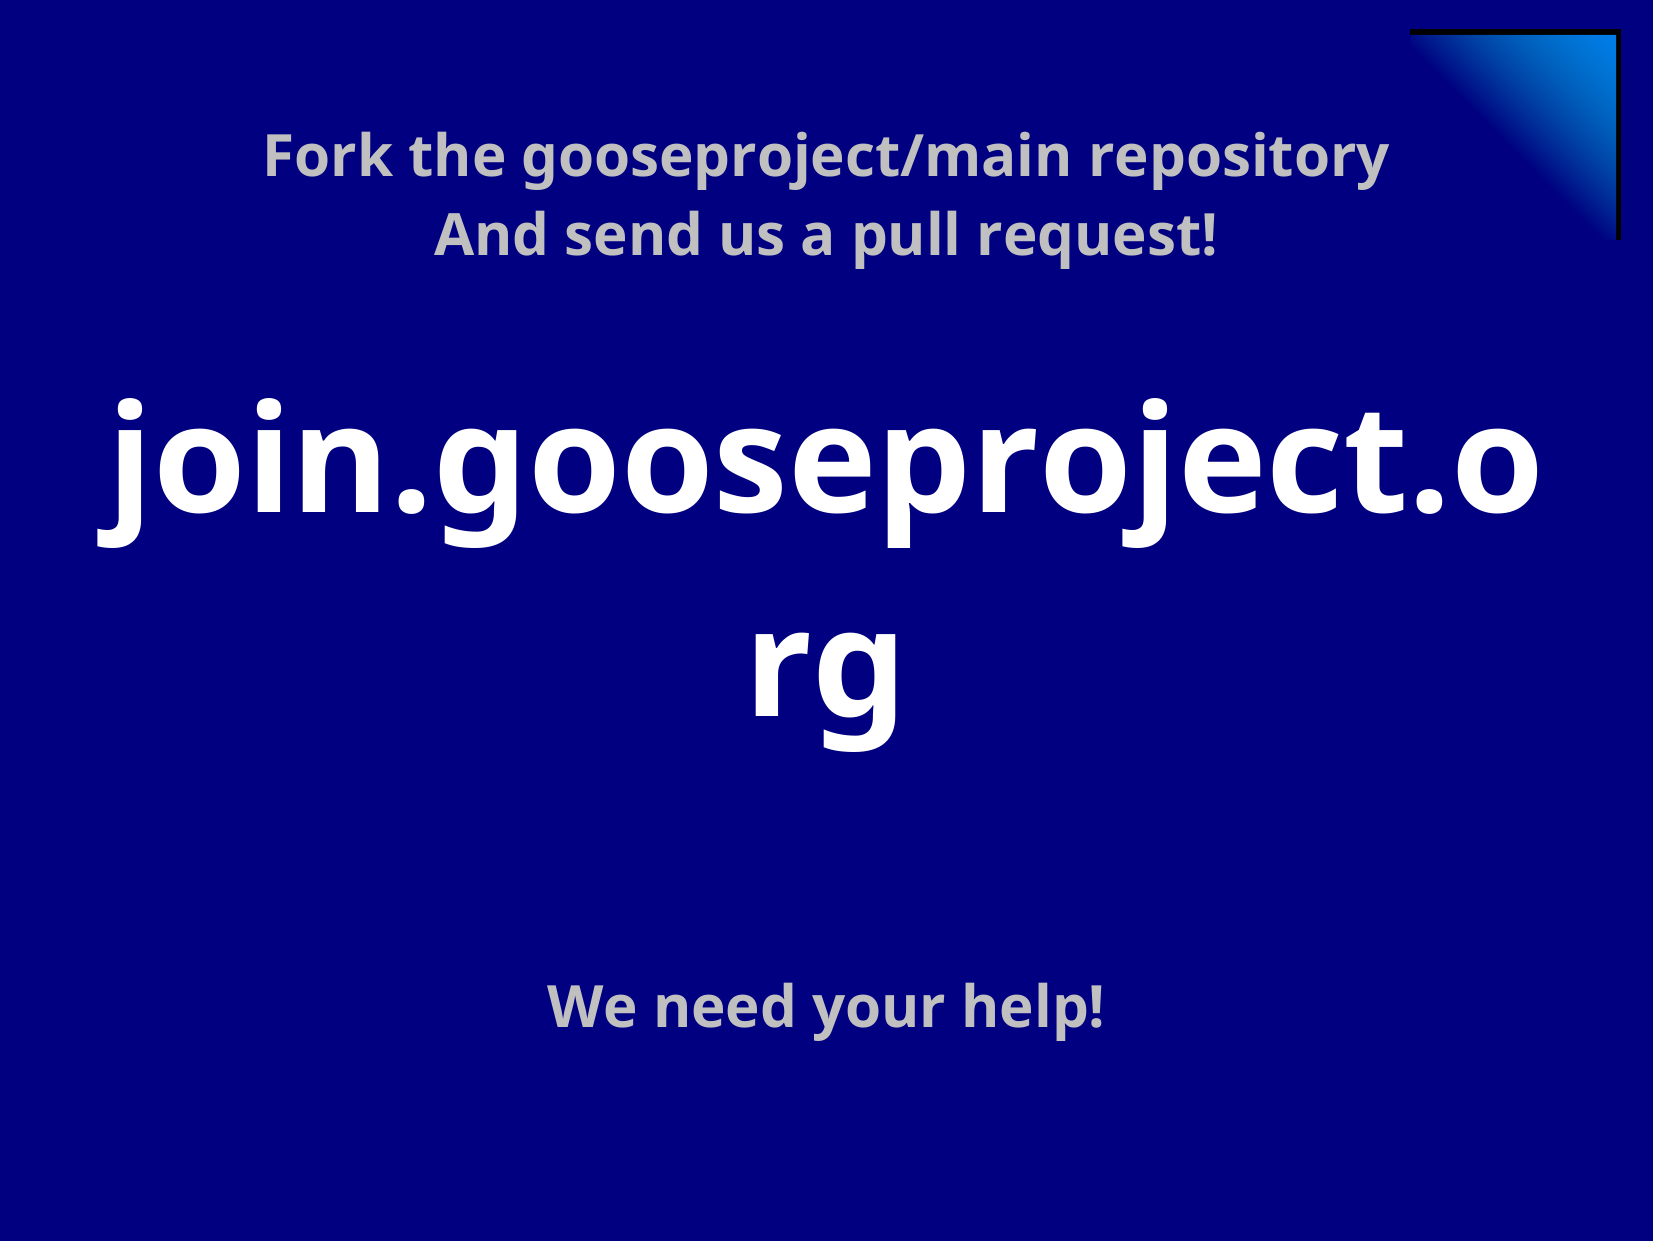

# Fork the gooseproject/main repository
And send us a pull request!
join.gooseproject.org
We need your help!